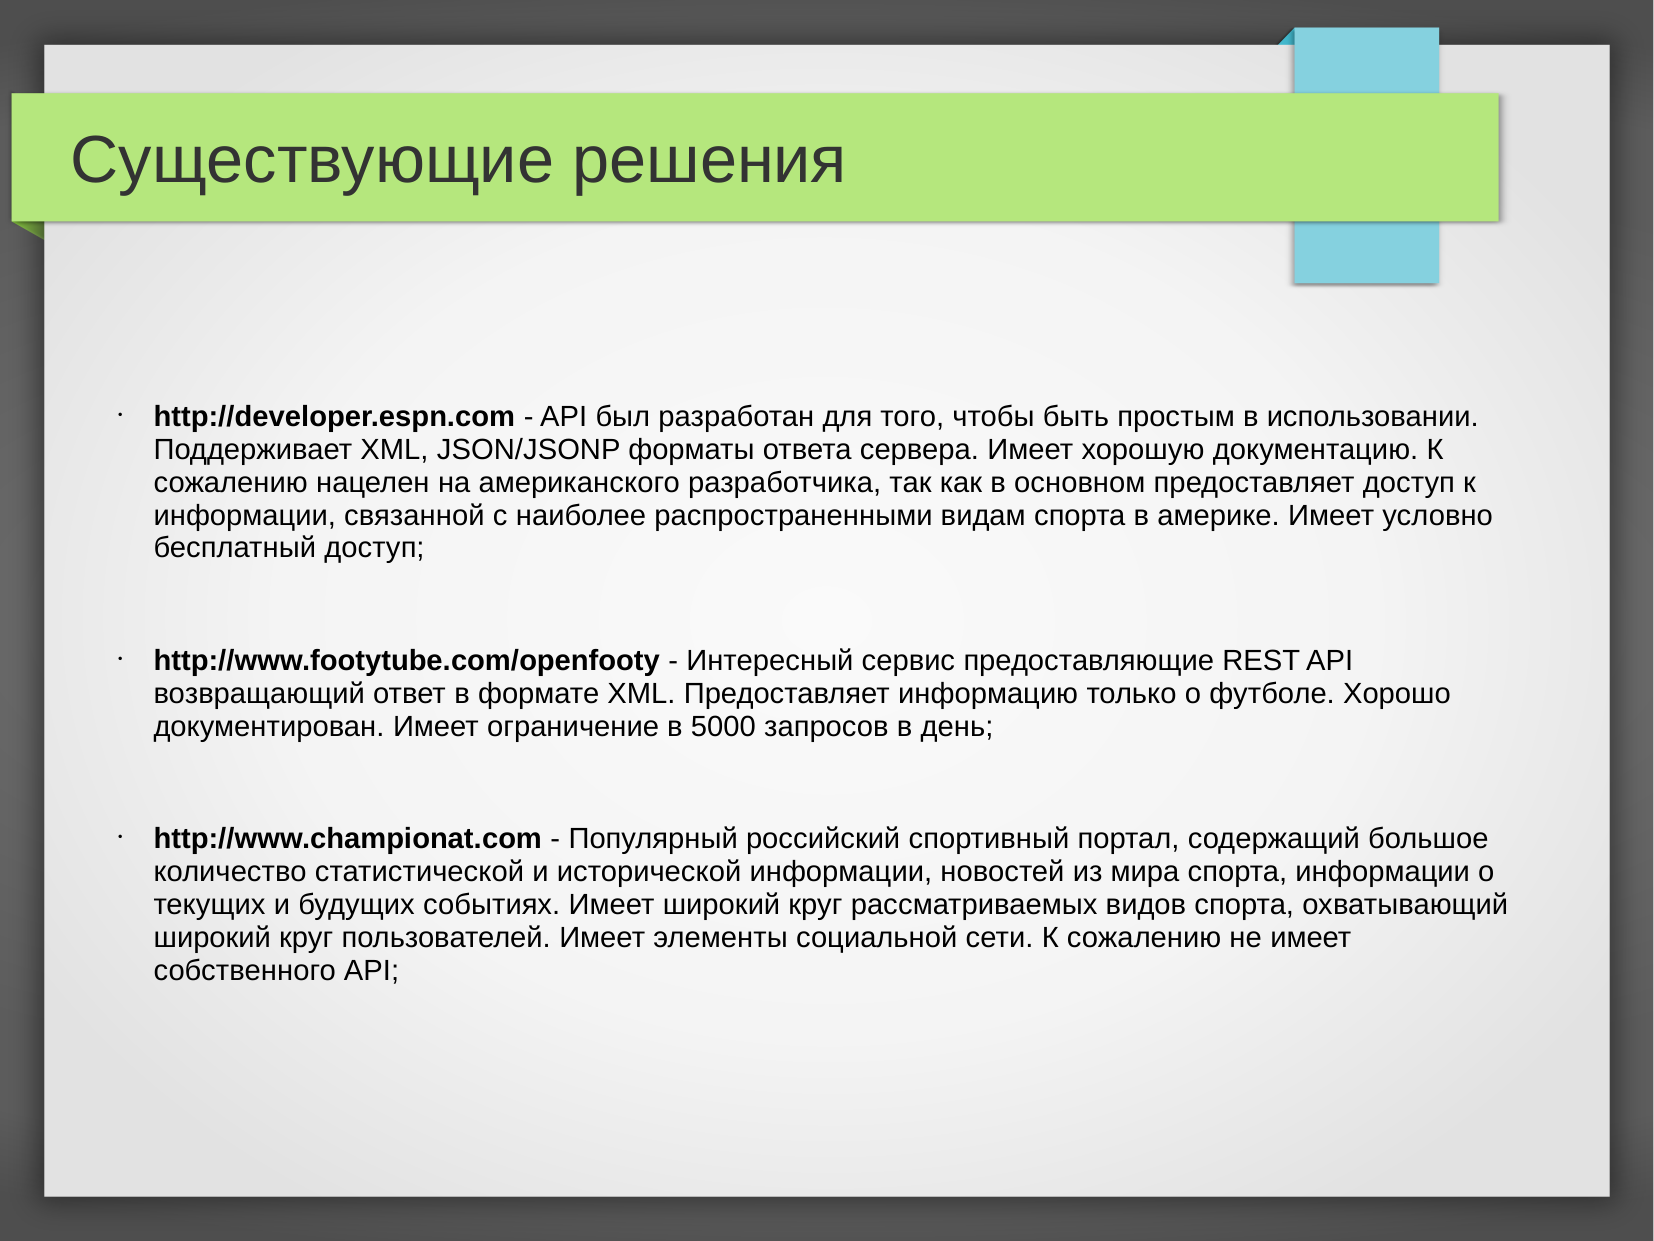

# Существующие решения
http://developer.espn.com - API был разработан для того, чтобы быть простым в использовании. Поддерживает XML, JSON/JSONP форматы ответа сервера. Имеет хорошую документацию. К сожалению нацелен на американского разработчика, так как в основном предоставляет доступ к информации, связанной с наиболее распространенными видам спорта в америке. Имеет условно бесплатный доступ;
http://www.footytube.com/openfooty - Интересный сервис предоставляющие REST API возвращающий ответ в формате XML. Предоставляет информацию только о футболе. Хорошо документирован. Имеет ограничение в 5000 запросов в день;
http://www.championat.com - Популярный российский спортивный портал, содержащий большое количество статистической и исторической информации, новостей из мира спорта, информации о текущих и будущих событиях. Имеет широкий круг рассматриваемых видов спорта, охватывающий широкий круг пользователей. Имеет элементы социальной сети. К сожалению не имеет собственного API;